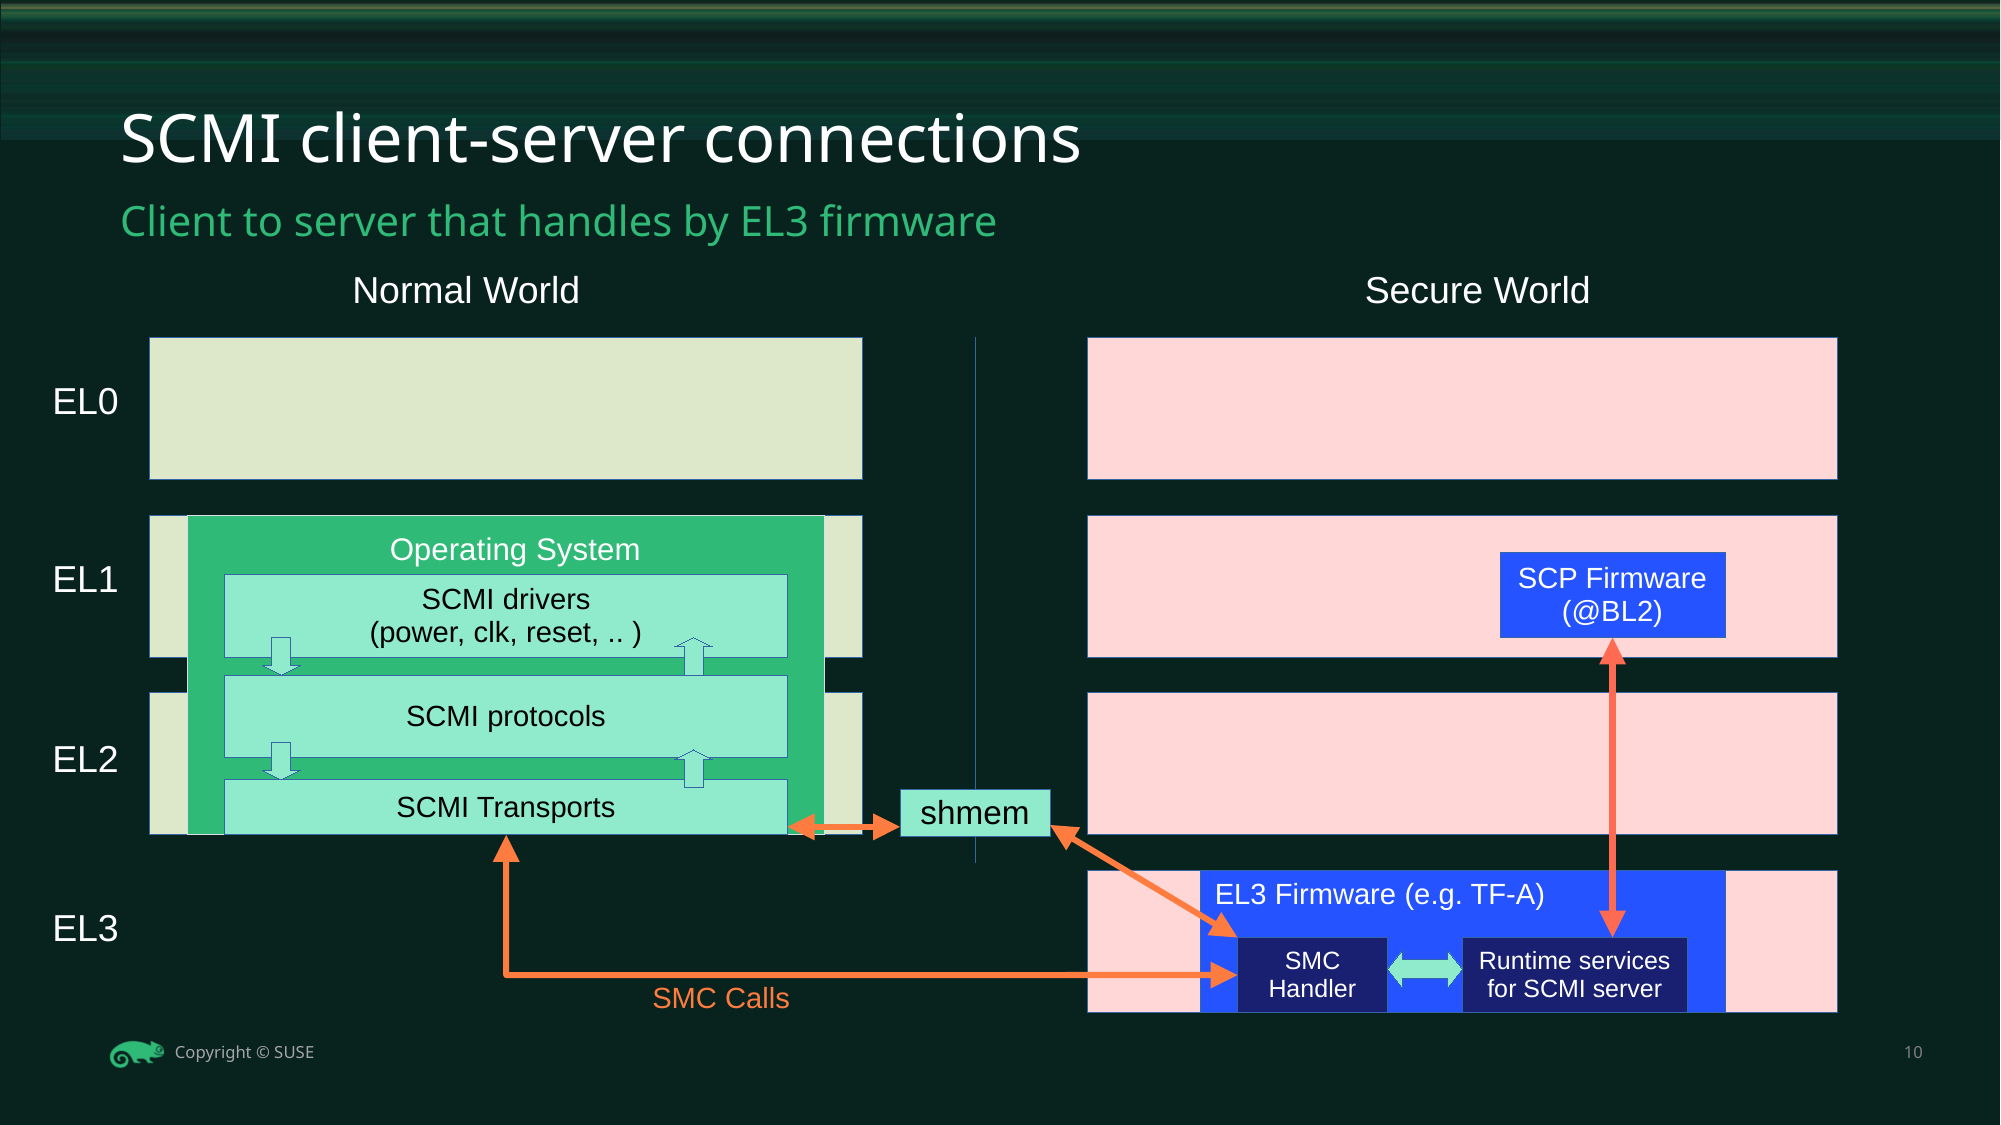

SCMI client-server connections
# Client to server that handles by EL3 firmware
Normal World
Secure World
EL0
Operating System
EL1
SCP Firmware
(@BL2)
SCMI drivers
(power, clk, reset, .. )
SCMI protocols
EL2
SCMI Transports
shmem
EL3 Firmware (e.g. TF-A)
EL3
SMC
Handler
Runtime services for SCMI server
SMC Calls
10